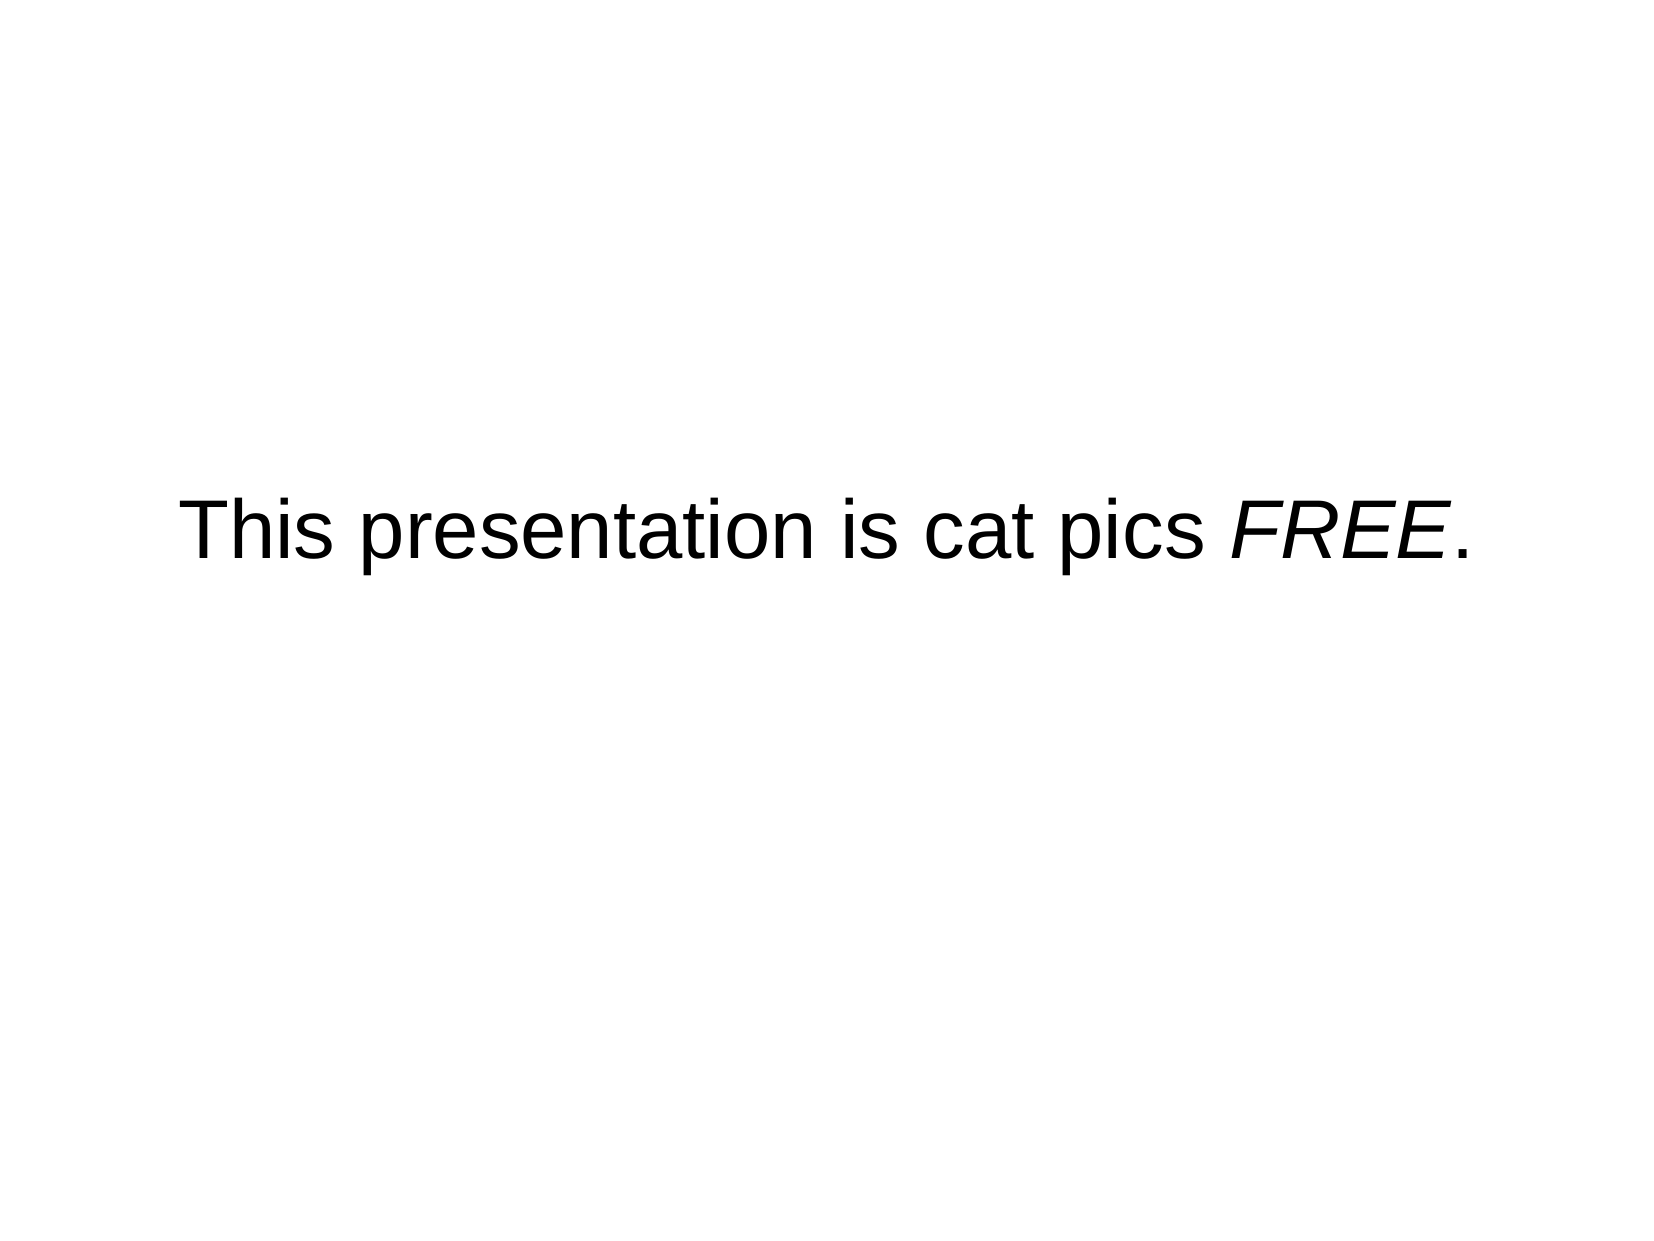

# This presentation is cat pics FREE.